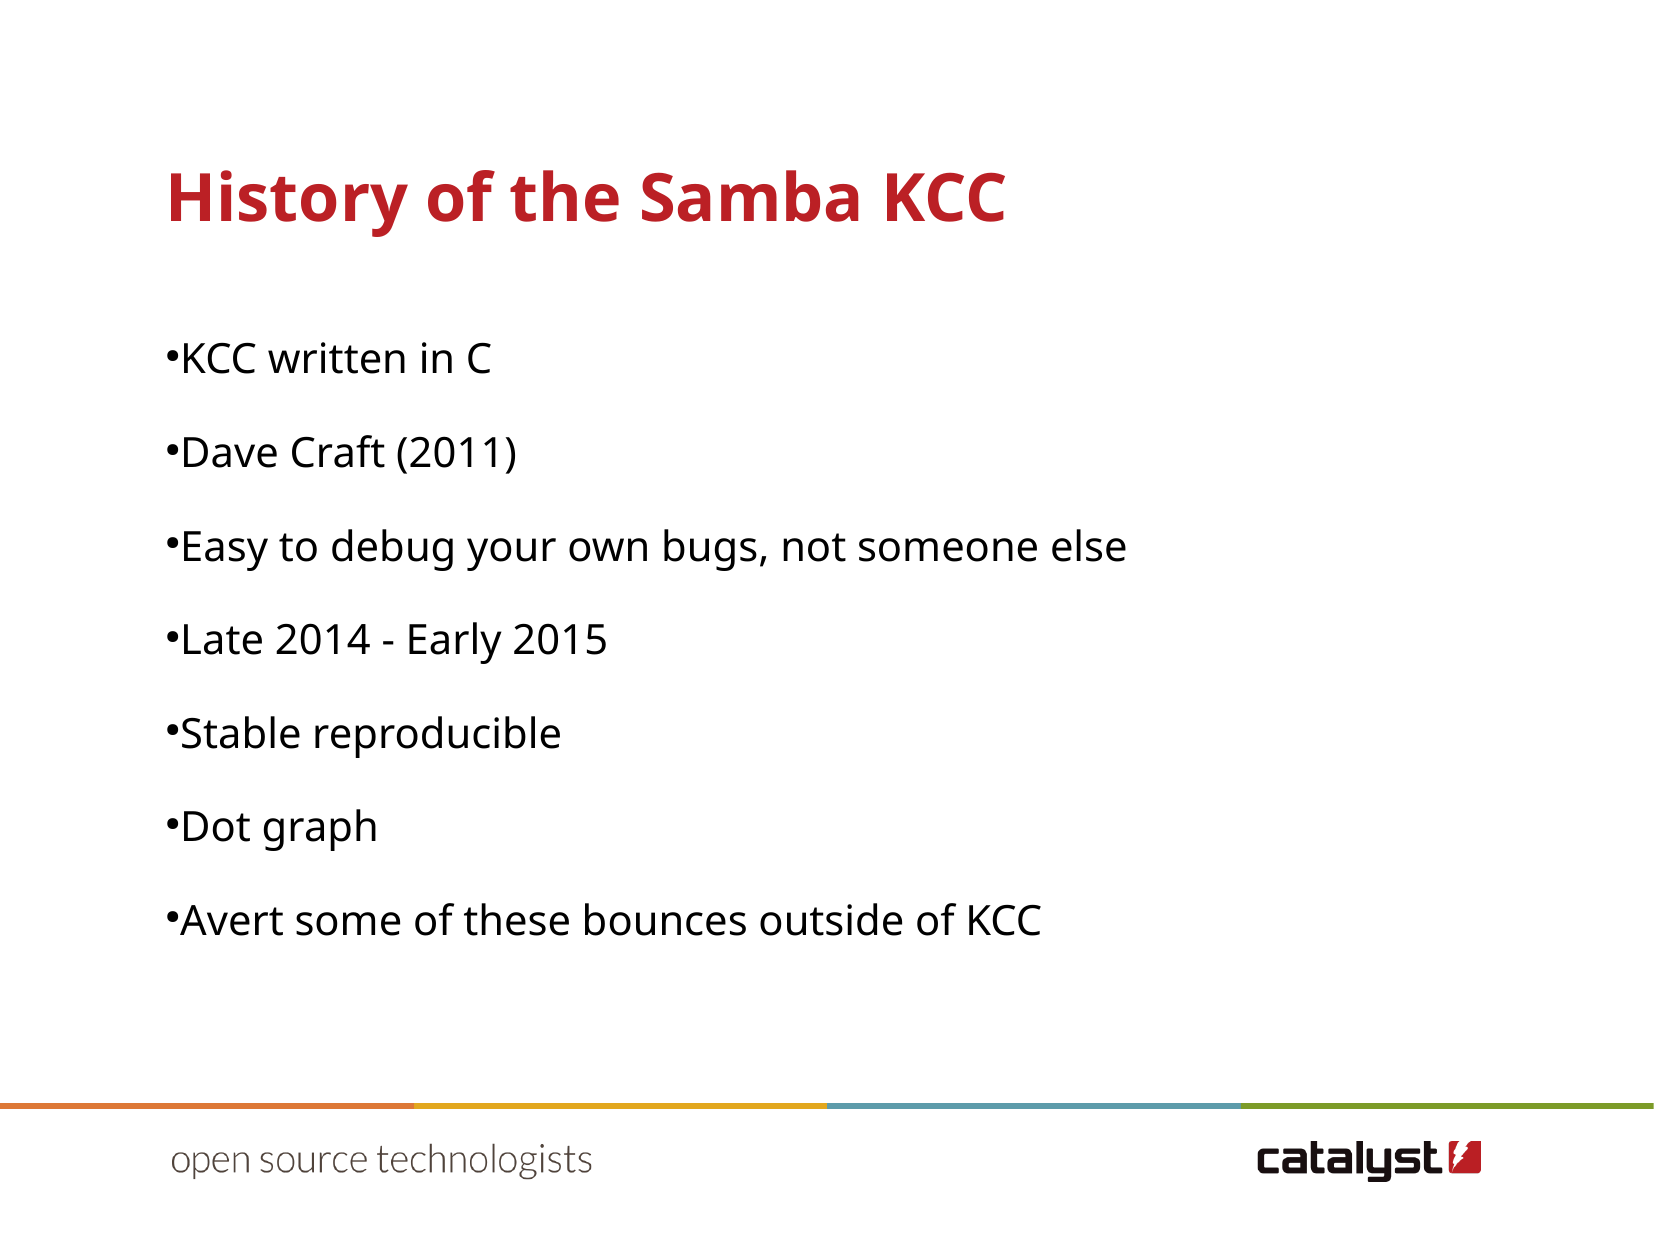

# History of the Samba KCC
KCC written in C
Dave Craft (2011)
Easy to debug your own bugs, not someone else
Late 2014 - Early 2015
Stable reproducible
Dot graph
Avert some of these bounces outside of KCC